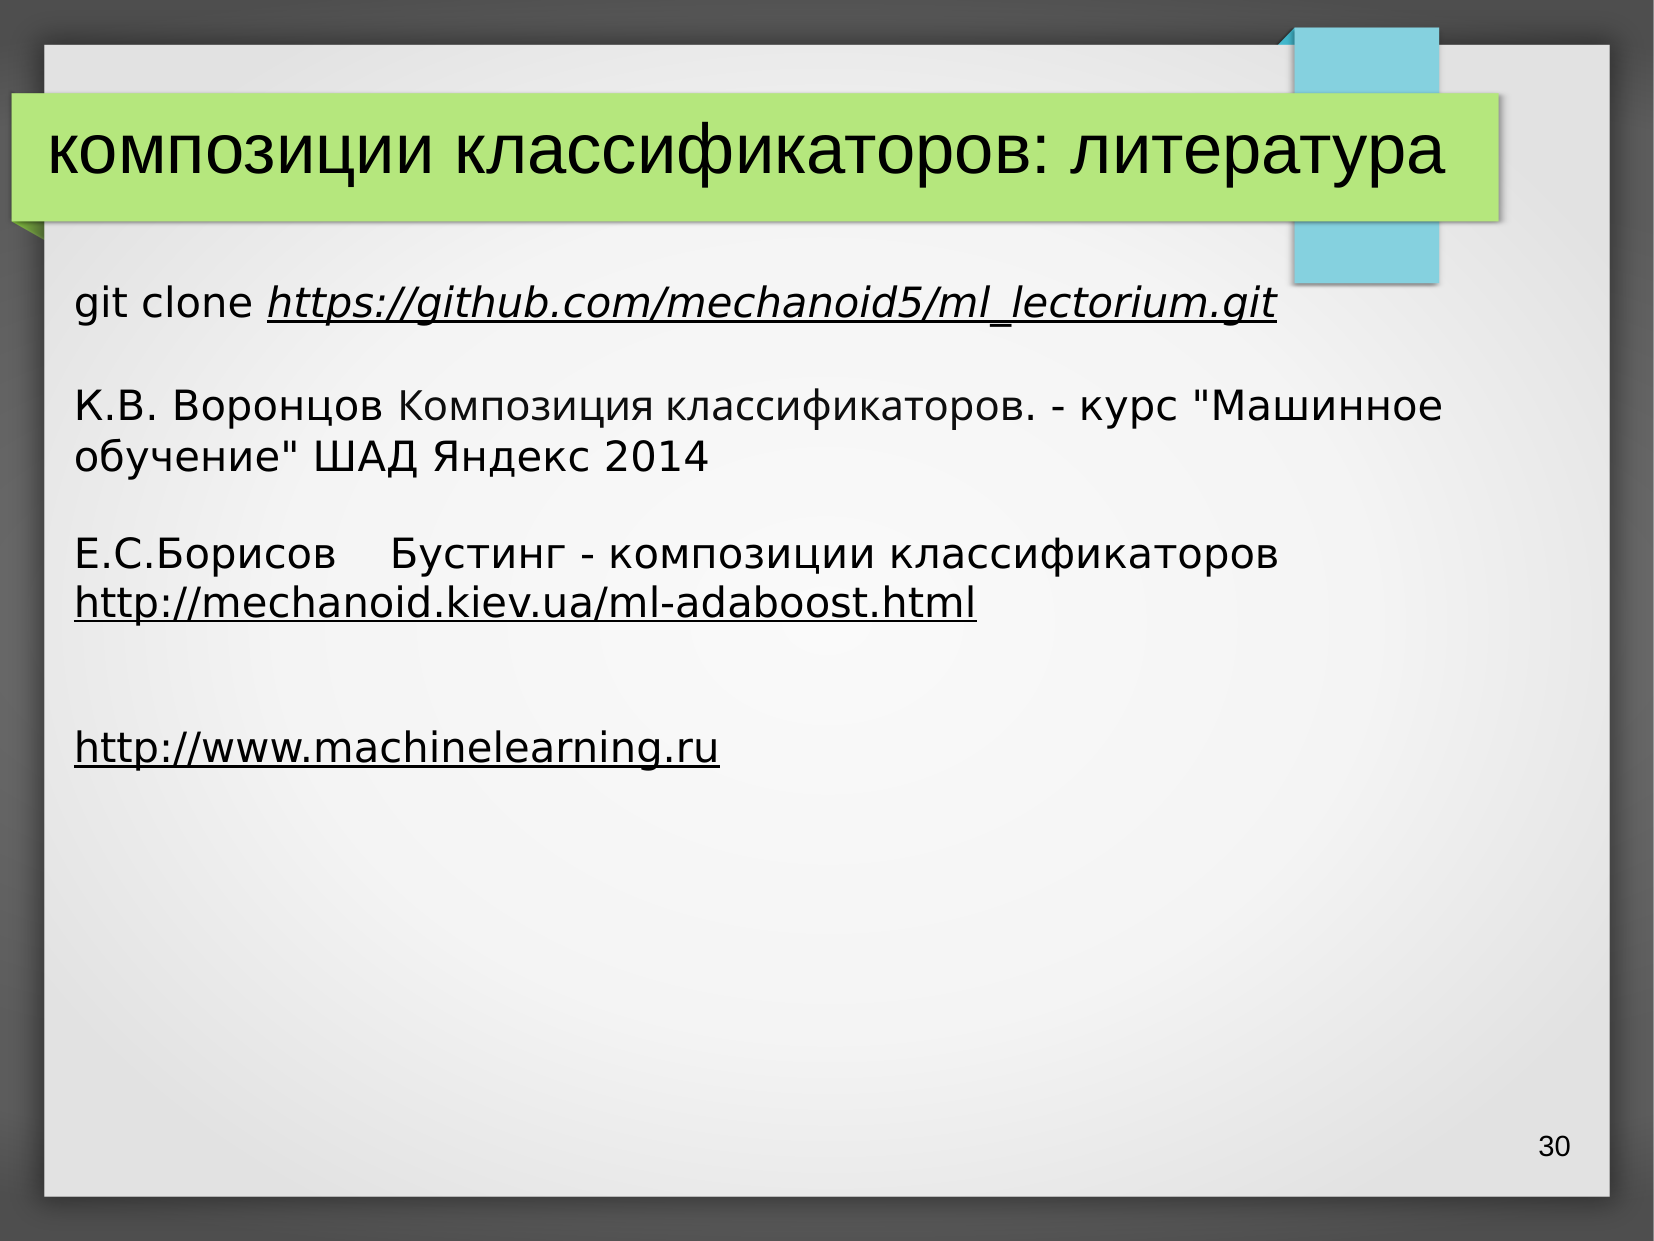

# композиции классификаторов: литература
git clone https://github.com/mechanoid5/ml_lectorium.git
К.В. Воронцов Композиция классификаторов. - курс "Машинное обучение" ШАД Яндекс 2014
Е.С.Борисов Бустинг - композиции классификаторов
http://mechanoid.kiev.ua/ml-adaboost.html
http://www.machinelearning.ru
30